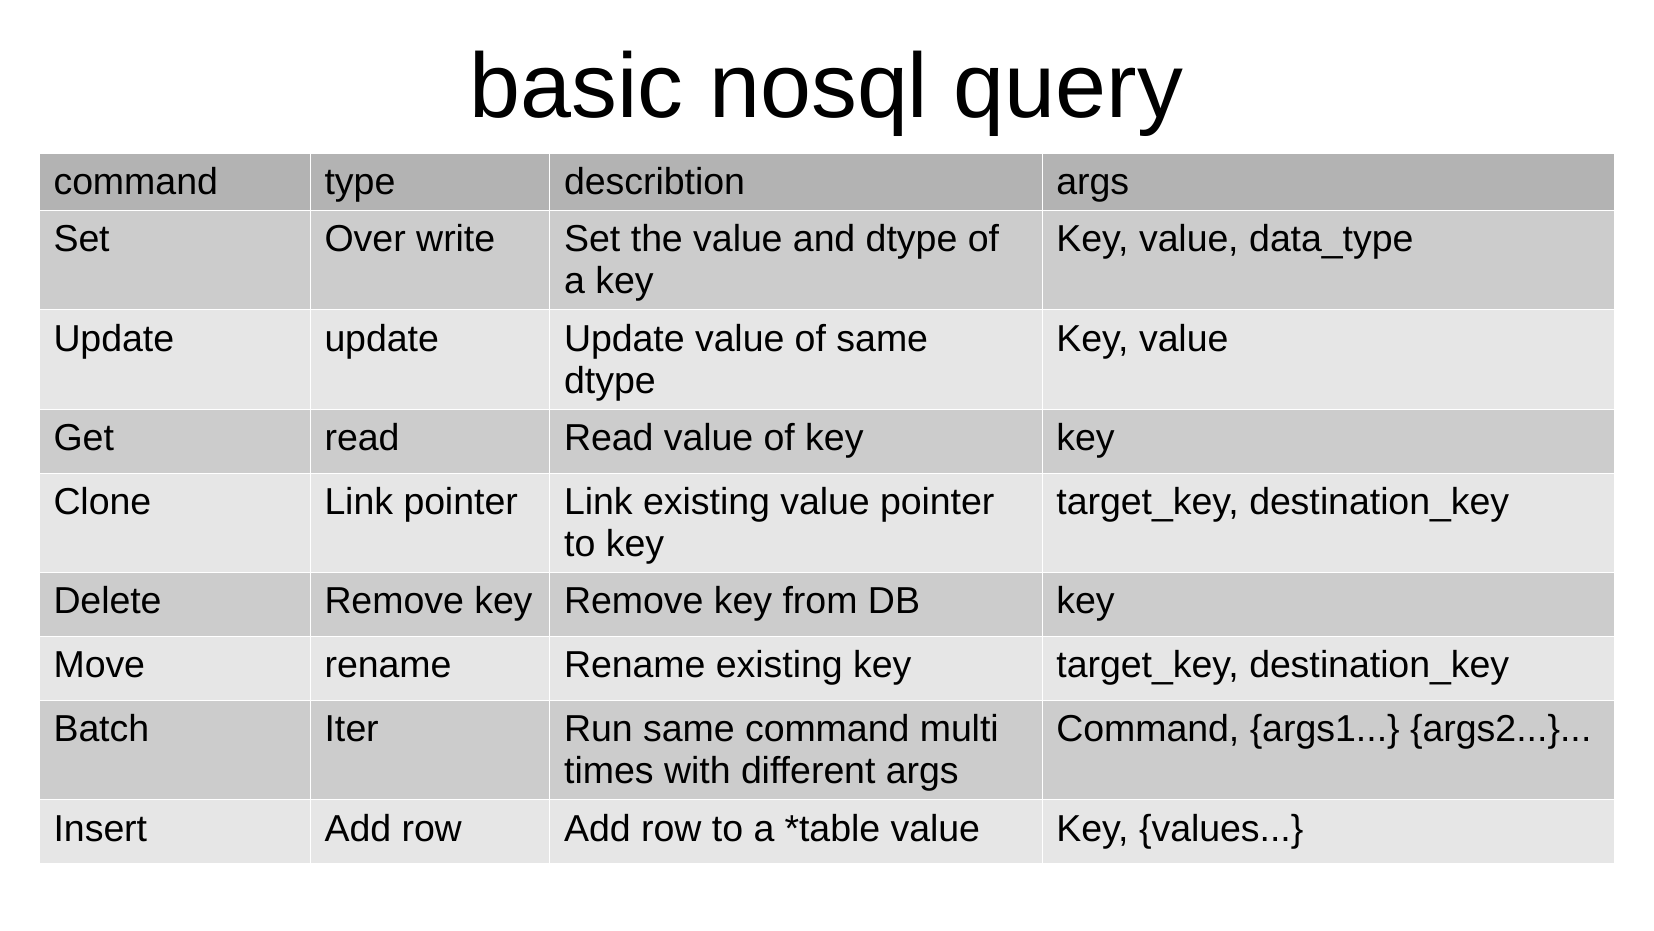

# basic nosql query
| command | type | describtion | args |
| --- | --- | --- | --- |
| Set | Over write | Set the value and dtype of a key | Key, value, data\_type |
| Update | update | Update value of same dtype | Key, value |
| Get | read | Read value of key | key |
| Clone | Link pointer | Link existing value pointer to key | target\_key, destination\_key |
| Delete | Remove key | Remove key from DB | key |
| Move | rename | Rename existing key | target\_key, destination\_key |
| Batch | Iter | Run same command multi times with different args | Command, {args1...} {args2...}... |
| Insert | Add row | Add row to a \*table value | Key, {values...} |